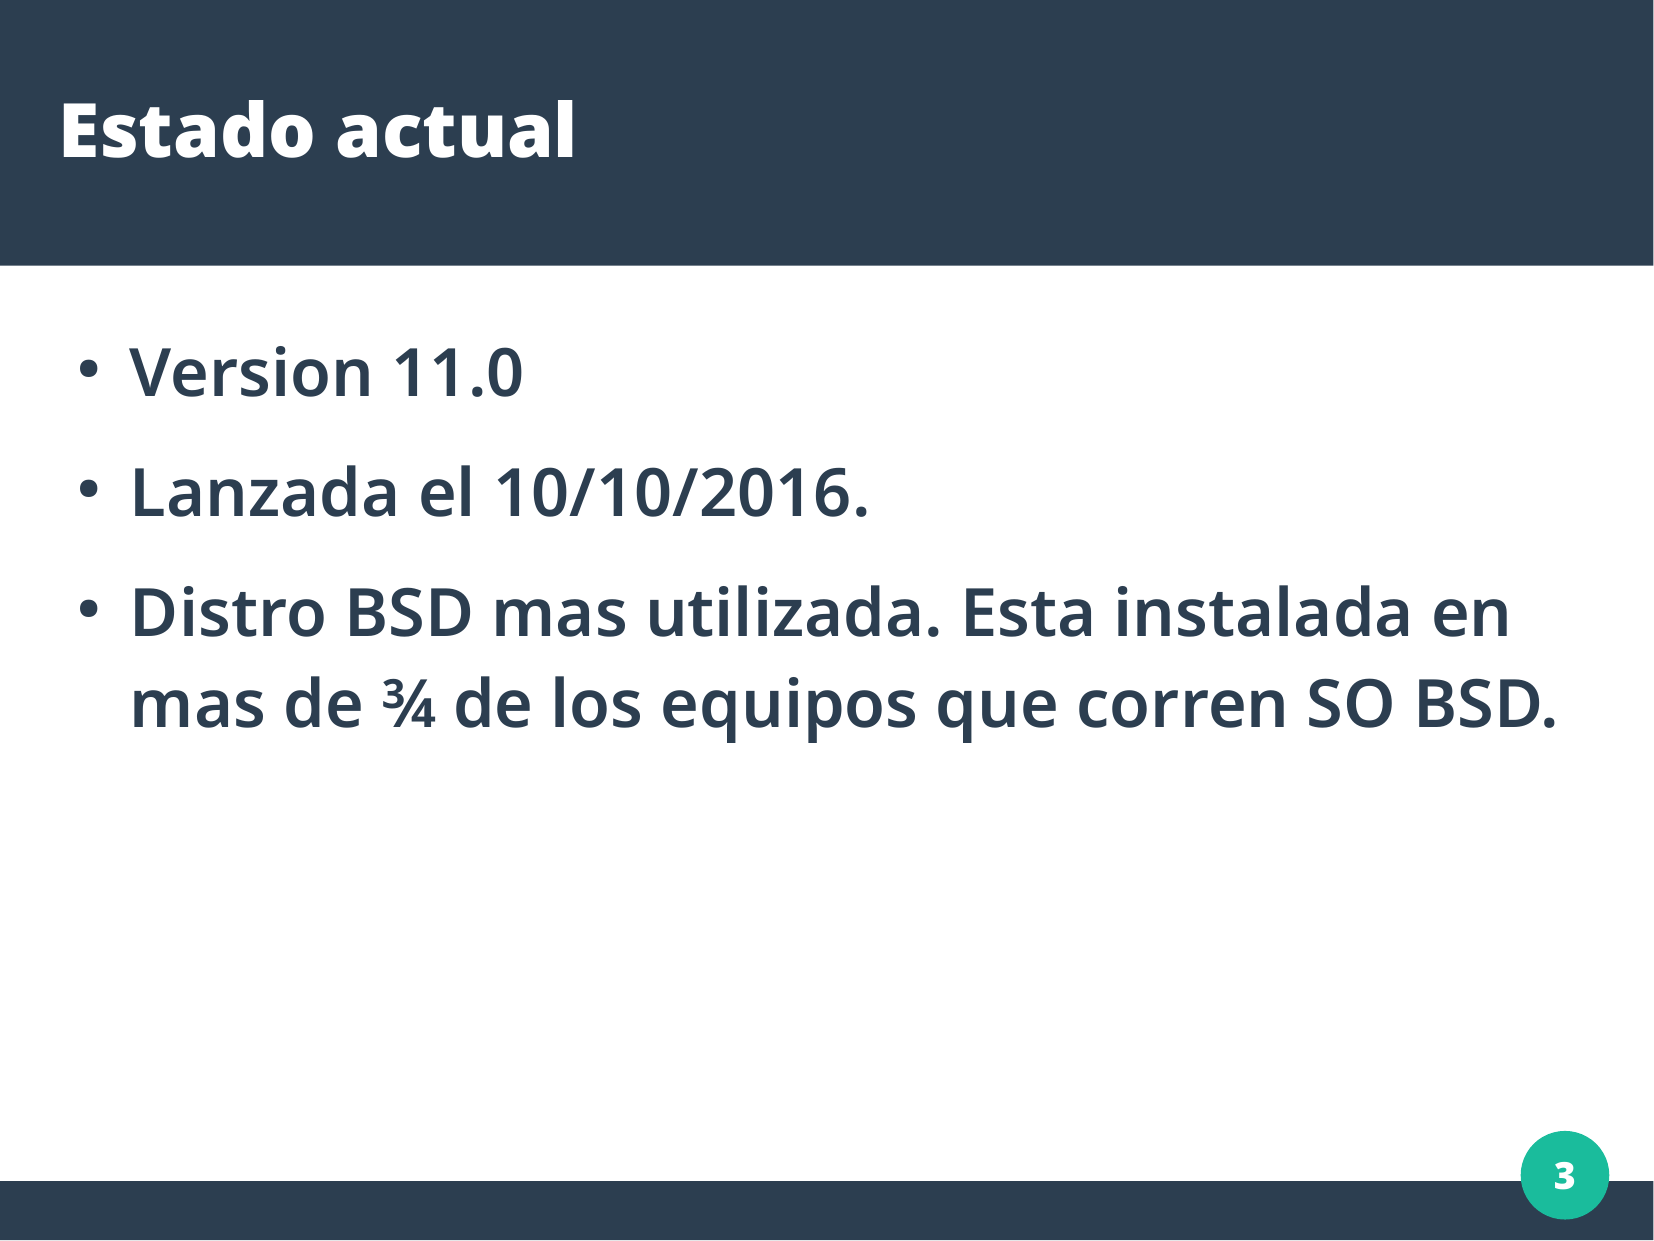

# Estado actual
Version 11.0
Lanzada el 10/10/2016.
Distro BSD mas utilizada. Esta instalada en mas de ¾ de los equipos que corren SO BSD.
3